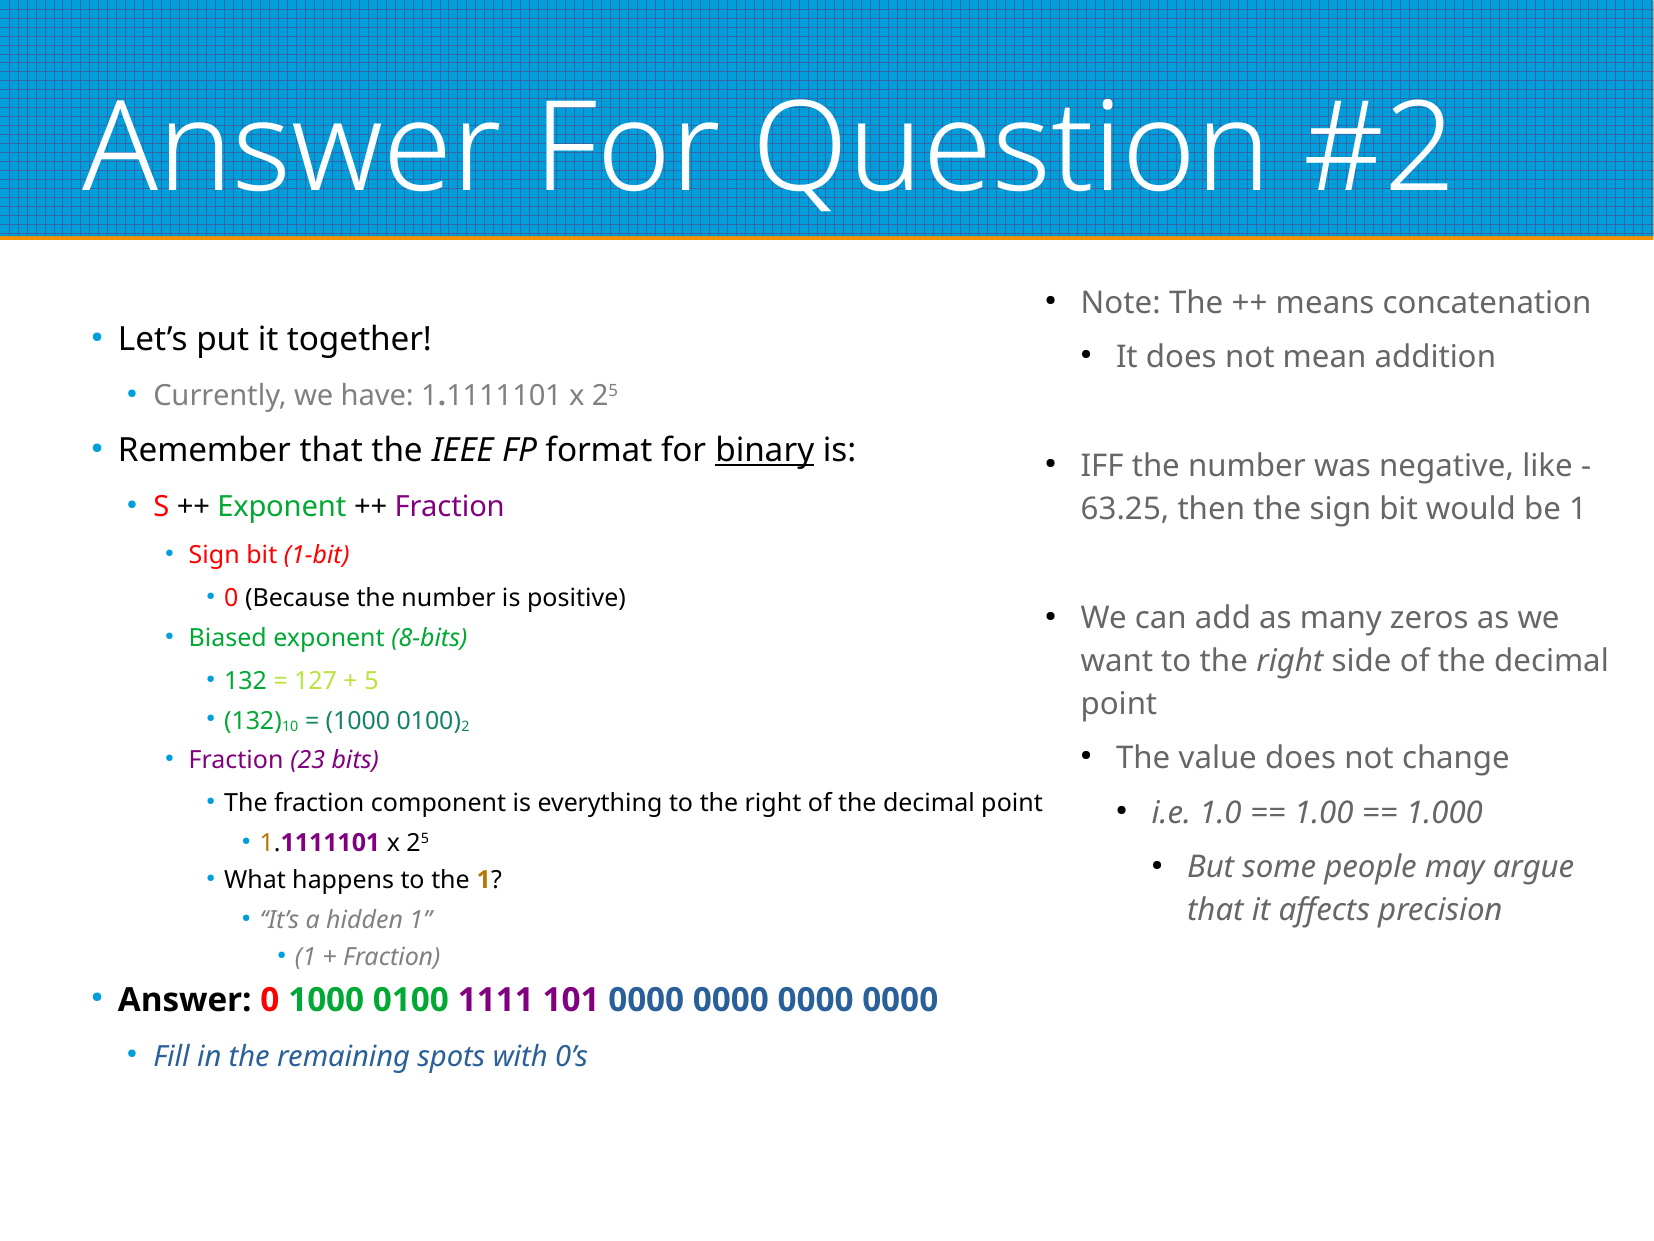

# Answer For Question #2
Note: The ++ means concatenation
It does not mean addition
IFF the number was negative, like -63.25, then the sign bit would be 1
We can add as many zeros as we want to the right side of the decimal point
The value does not change
i.e. 1.0 == 1.00 == 1.000
But some people may argue that it affects precision
Let’s put it together!
Currently, we have: 1.1111101 x 25
Remember that the IEEE FP format for binary is:
S ++ Exponent ++ Fraction
Sign bit (1-bit)
0 (Because the number is positive)
Biased exponent (8-bits)
132 = 127 + 5
(132)10 = (1000 0100)2
Fraction (23 bits)
The fraction component is everything to the right of the decimal point
1.1111101 x 25
What happens to the 1?
‘‘It’s a hidden 1’’
(1 + Fraction)
Answer: 0 1000 0100 1111 101 0000 0000 0000 0000
Fill in the remaining spots with 0’s